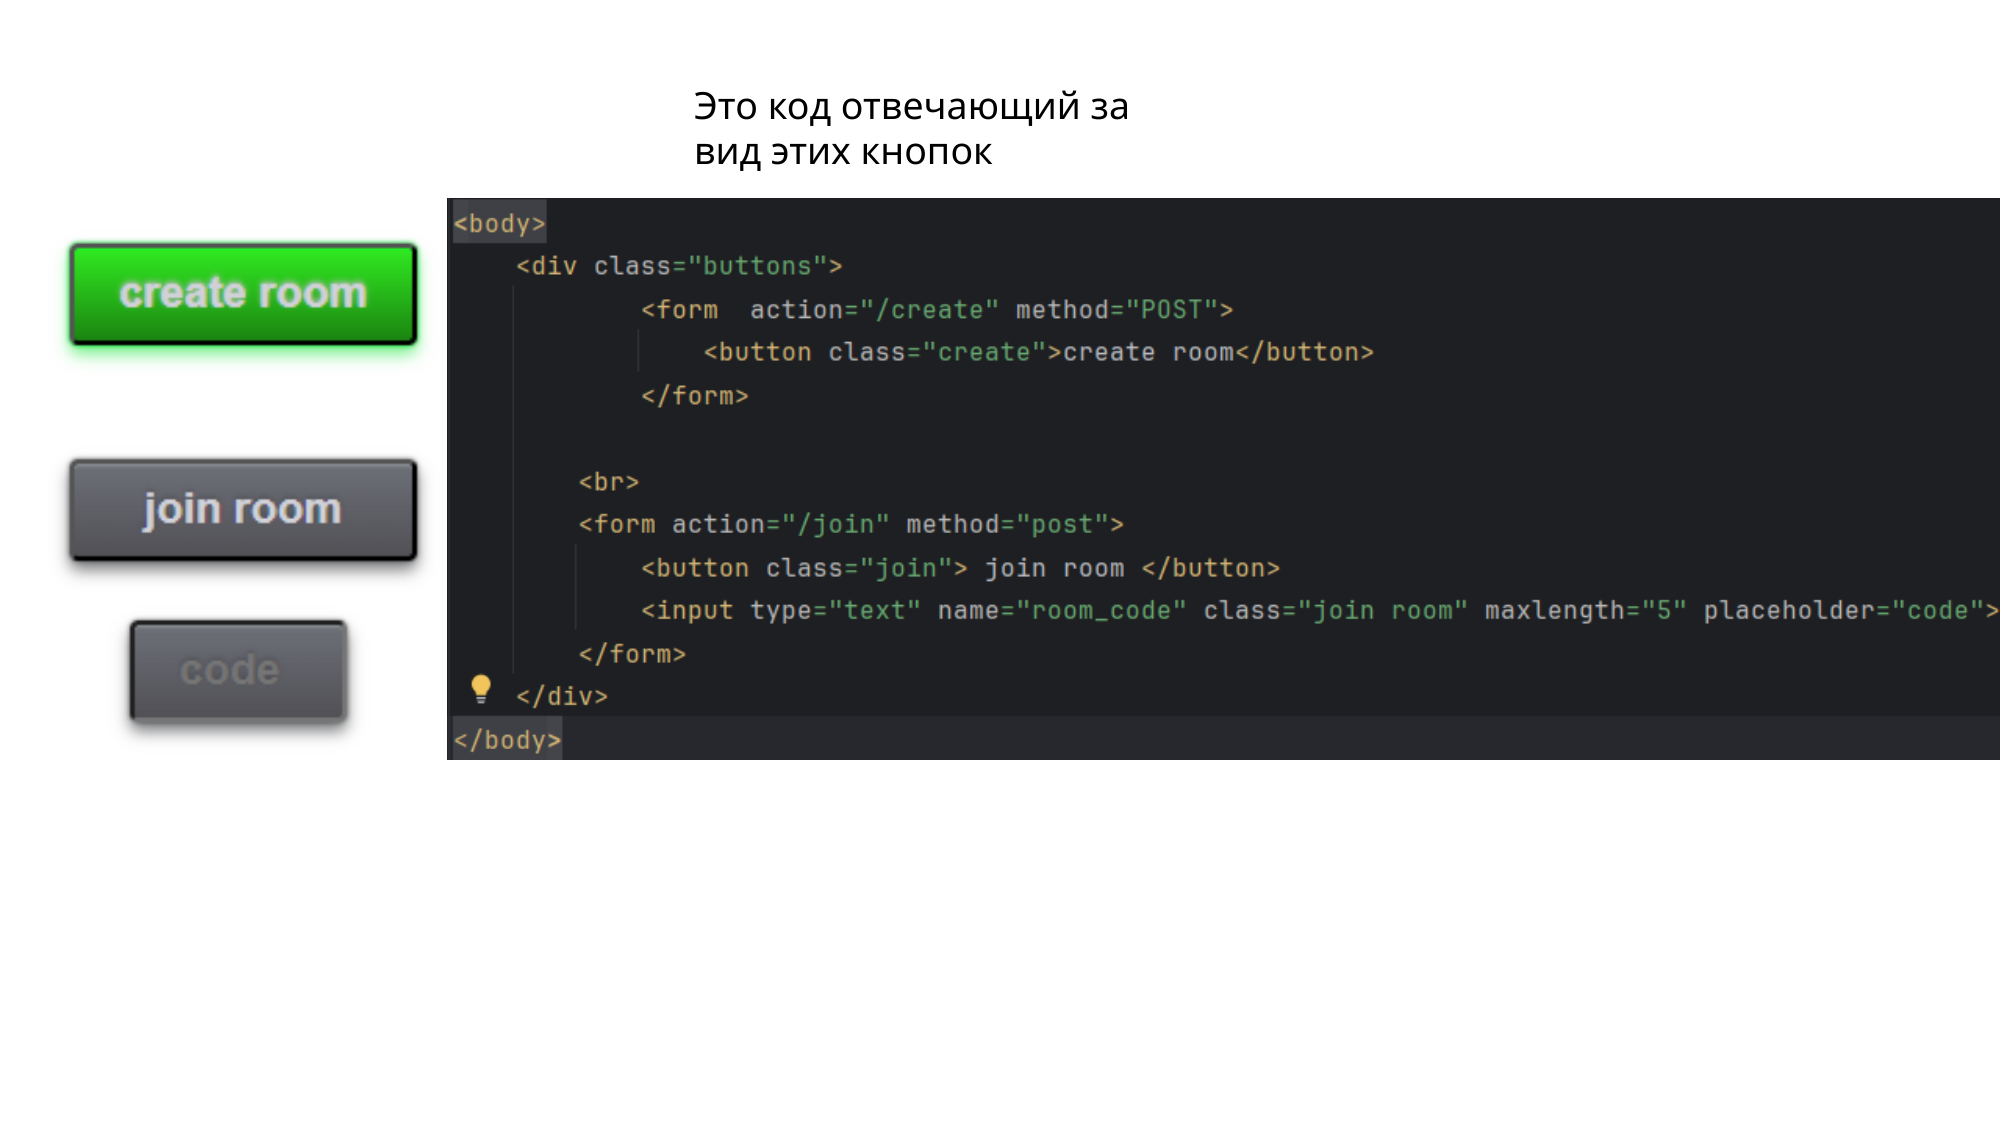

Это код отвечающий за вид этих кнопок